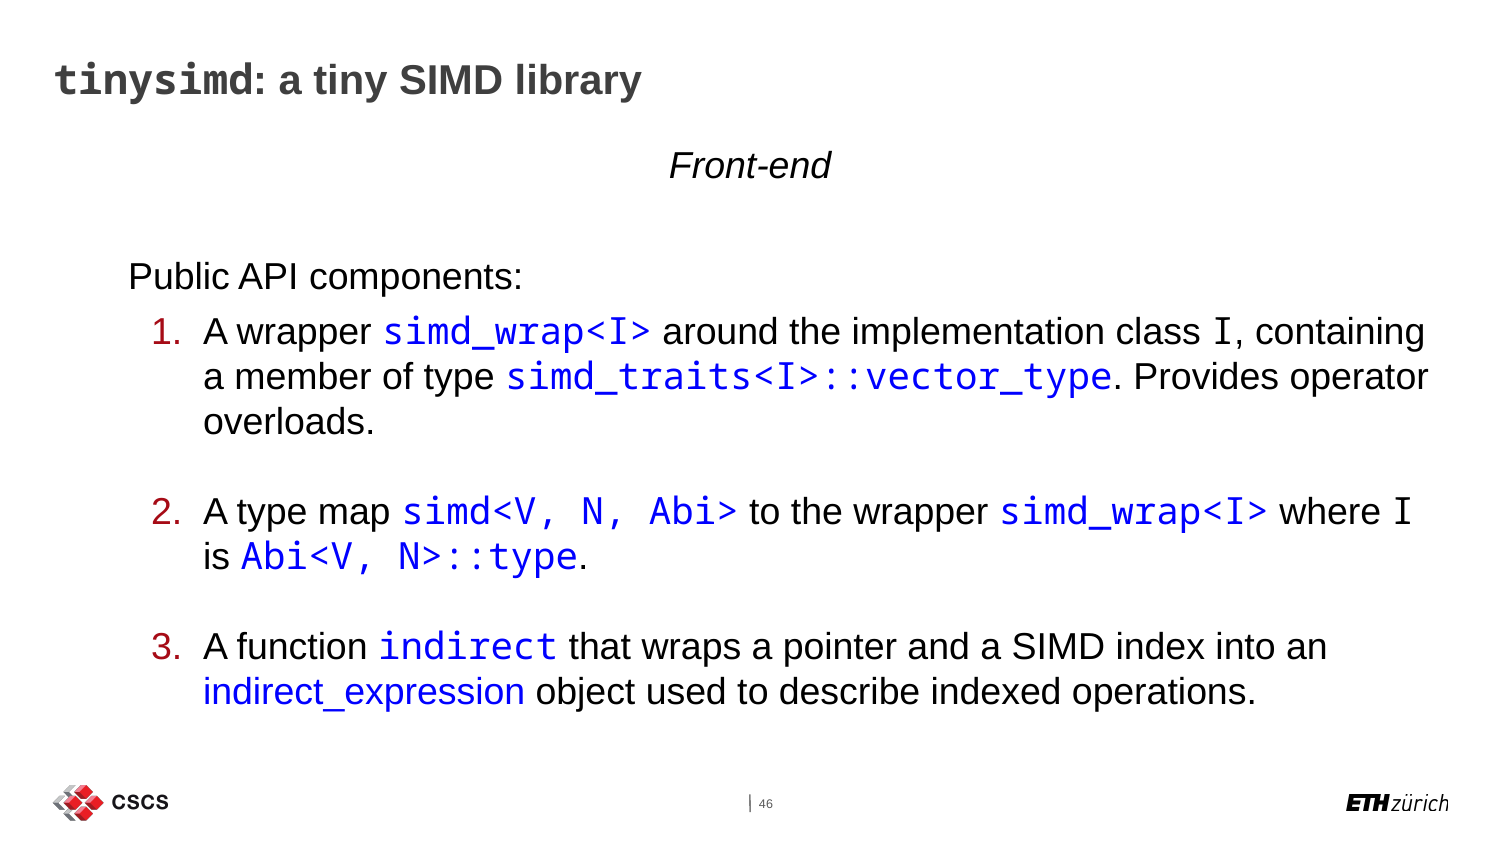

# tinysimd: a tiny SIMD library
Front-end
Public API components:
A wrapper simd_wrap<I> around the implementation class I, containing a member of type simd_traits<I>::vector_type. Provides operator overloads.
A type map simd<V, N, Abi> to the wrapper simd_wrap<I> where I is Abi<V, N>::type.
A function indirect that wraps a pointer and a SIMD index into an indirect_expression object used to describe indexed operations.